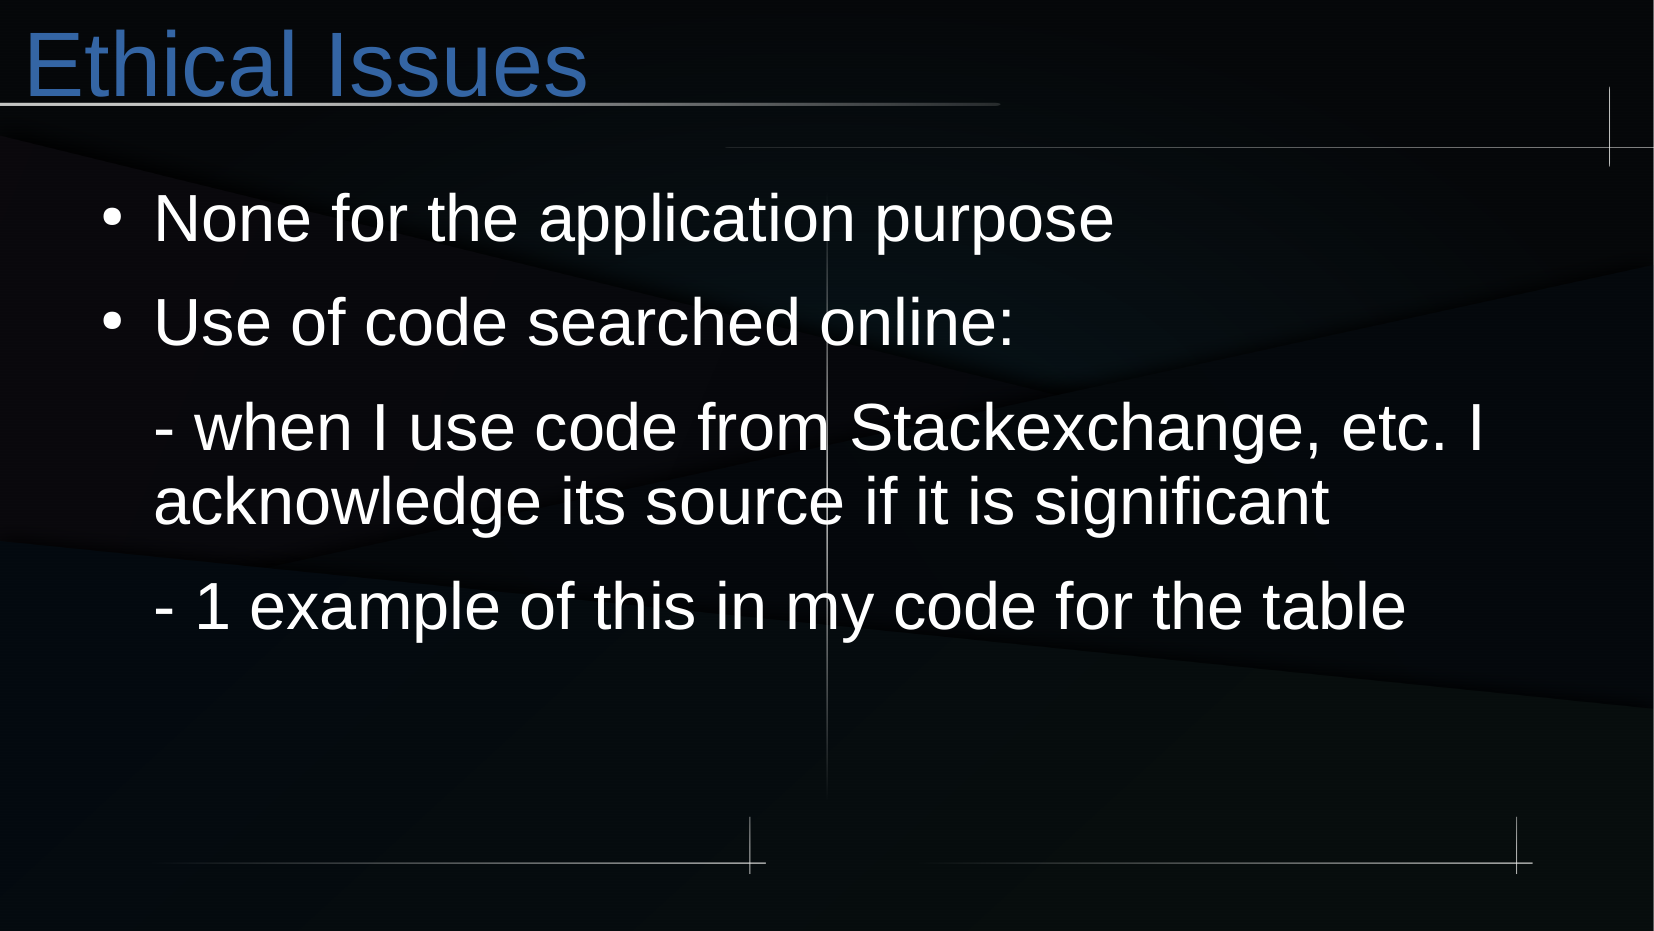

# Ethical Issues
None for the application purpose
Use of code searched online:
- when I use code from Stackexchange, etc. I acknowledge its source if it is significant
- 1 example of this in my code for the table